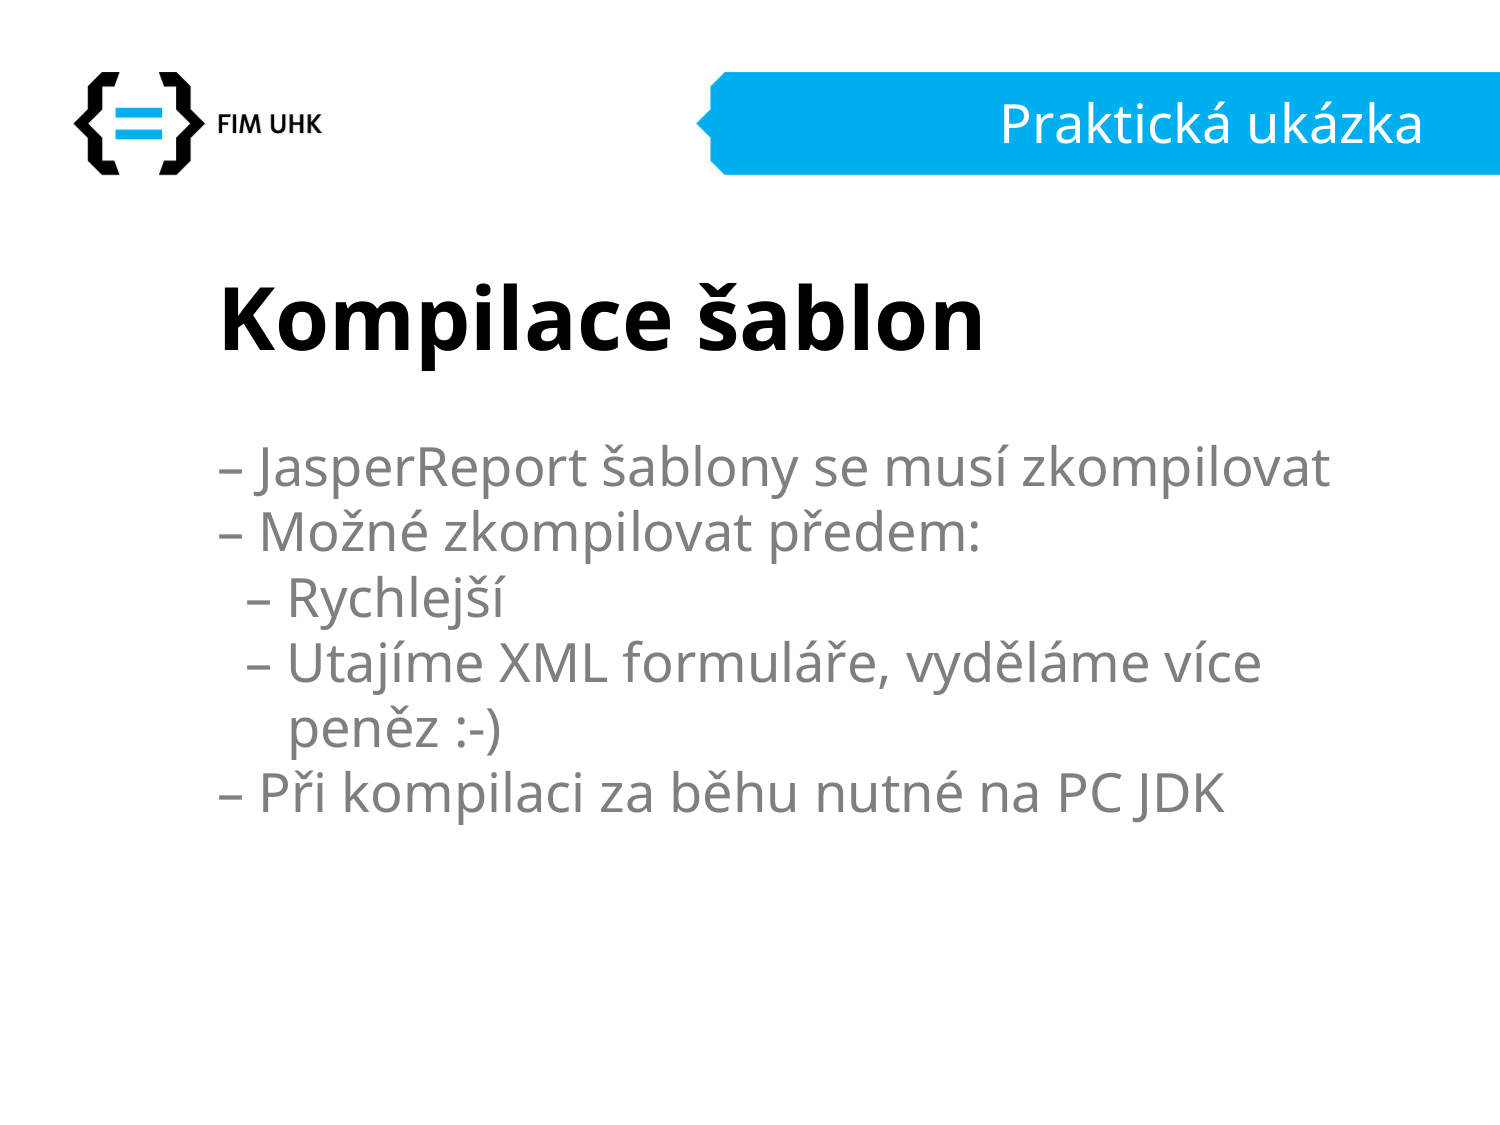

# Praktická ukázka
Kompilace šablon
– JasperReport šablony se musí zkompilovat
– Možné zkompilovat předem:
 – Rychlejší
 – Utajíme XML formuláře, vyděláme více
 peněz :-)
– Při kompilaci za běhu nutné na PC JDK